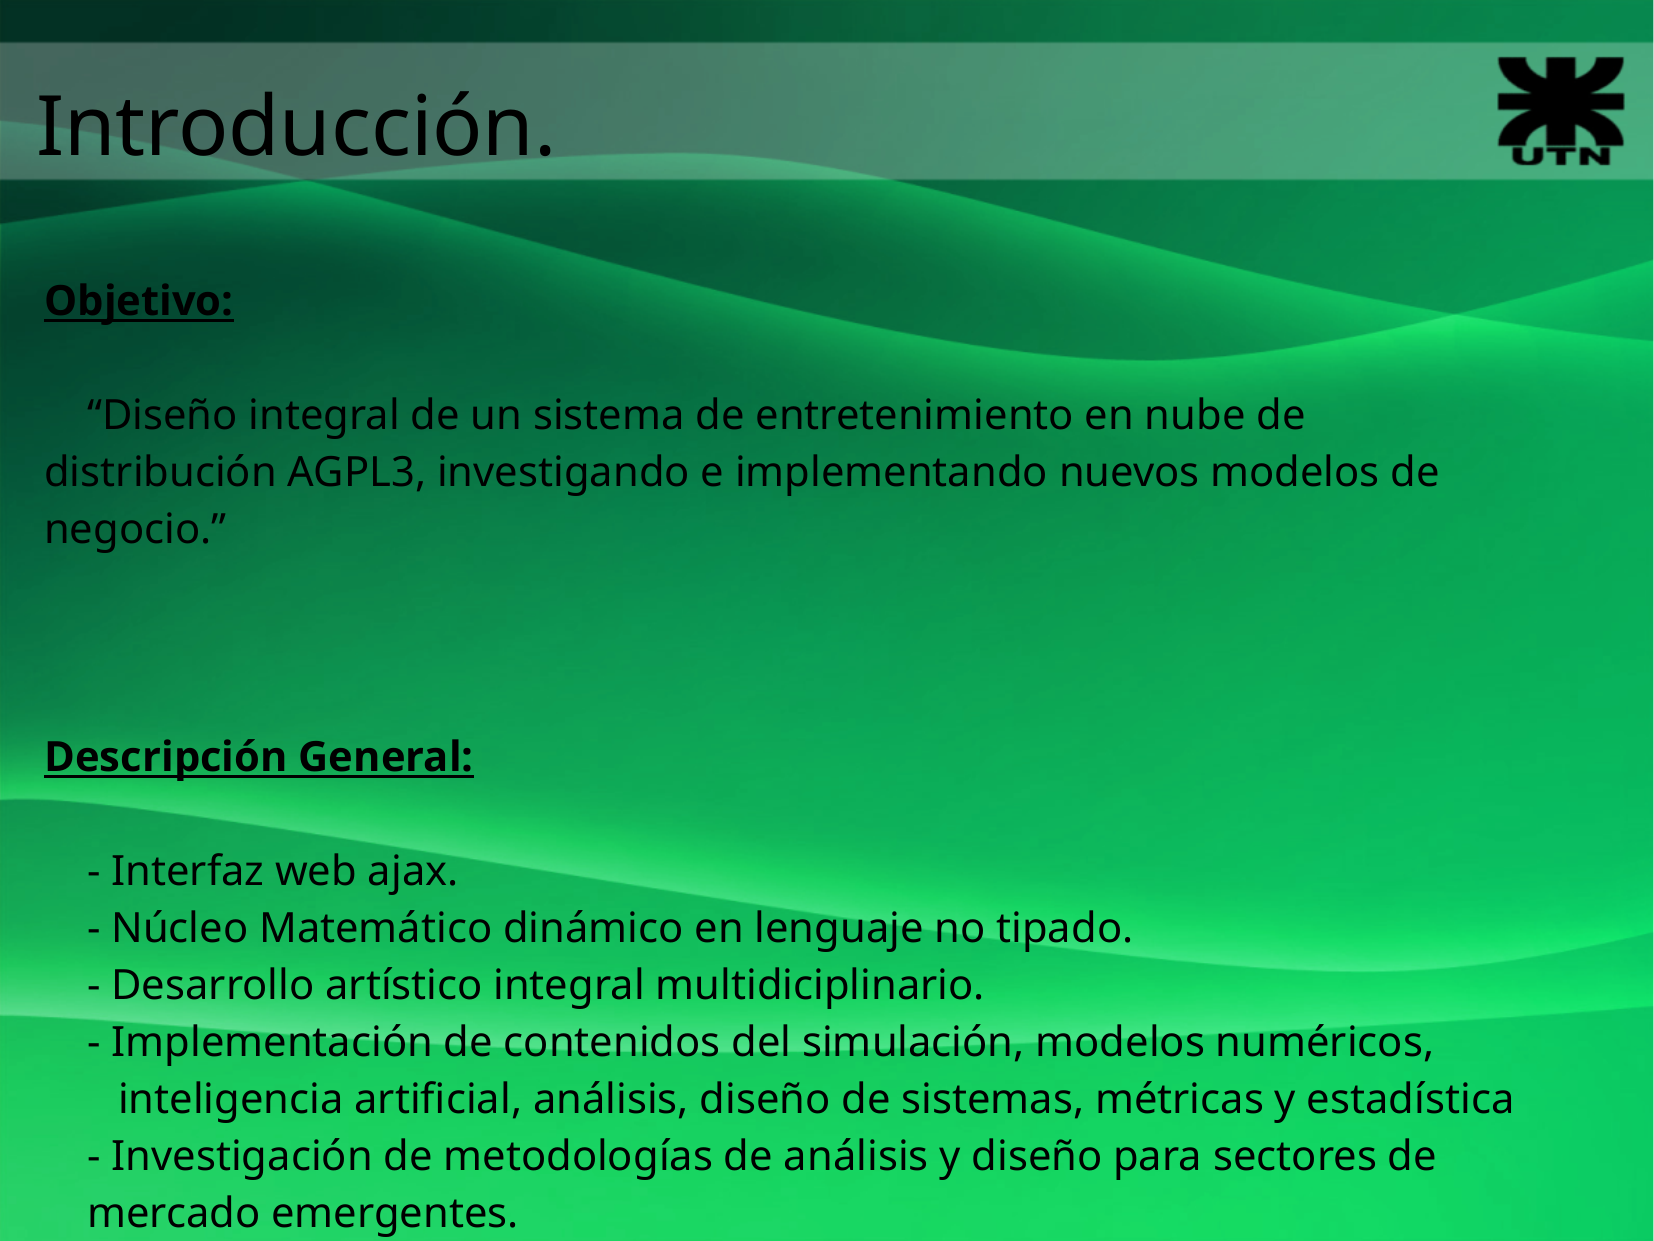

Introducción.
Objetivo:
 “Diseño integral de un sistema de entretenimiento en nube de
distribución AGPL3, investigando e implementando nuevos modelos de negocio.”
Descripción General:
 - Interfaz web ajax.
 - Núcleo Matemático dinámico en lenguaje no tipado.
 - Desarrollo artístico integral multidiciplinario.
 - Implementación de contenidos del simulación, modelos numéricos,
	inteligencia artificial, análisis, diseño de sistemas, métricas y estadística
 - Investigación de metodologías de análisis y diseño para sectores de
 mercado emergentes.